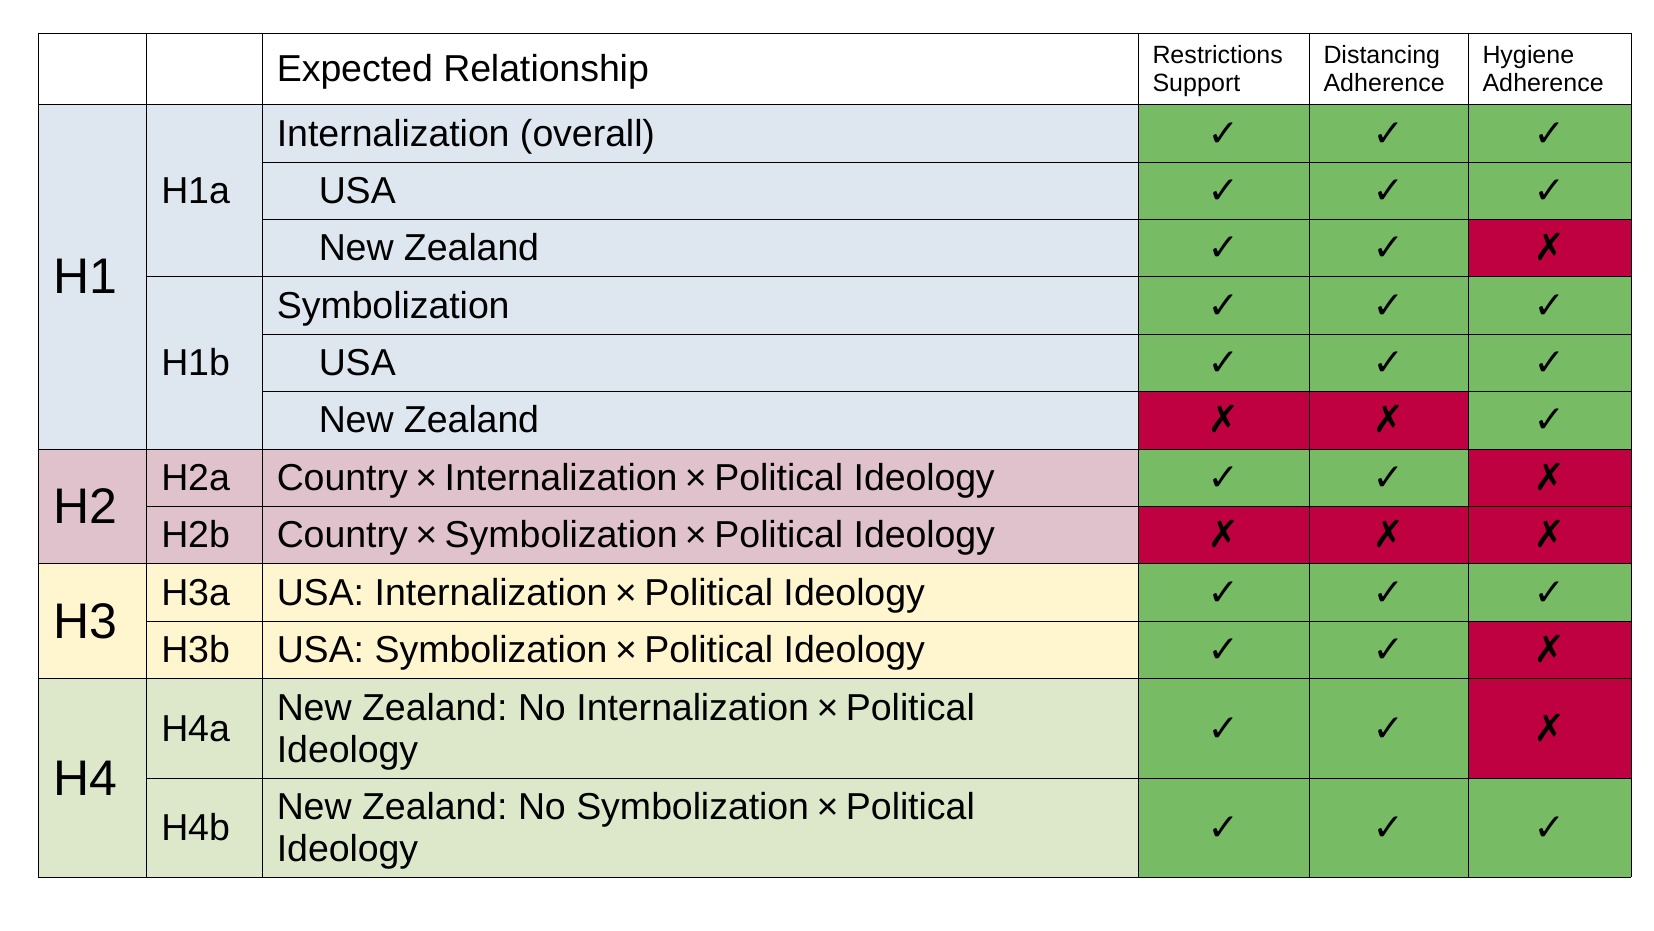

| | | Expected Relationship | Restrictions Support | Distancing Adherence | Hygiene Adherence |
| --- | --- | --- | --- | --- | --- |
| H1 | H1a | Internalization (overall) | ✓ | ✓ | ✓ |
| | | USA | ✓ | ✓ | ✓ |
| | | New Zealand | ✓ | ✓ | ✗ |
| | H1b | Symbolization | ✓ | ✓ | ✓ |
| | | USA | ✓ | ✓ | ✓ |
| | | New Zealand | ✗ | ✗ | ✓ |
| H2 | H2a | Country × Internalization × Political Ideology | ✓ | ✓ | ✗ |
| | H2b | Country × Symbolization × Political Ideology | ✗ | ✗ | ✗ |
| H3 | H3a | USA: Internalization × Political Ideology | ✓ | ✓ | ✓ |
| | H3b | USA: Symbolization × Political Ideology | ✓ | ✓ | ✗ |
| H4 | H4a | New Zealand: No Internalization × Political Ideology | ✓ | ✓ | ✗ |
| | H4b | New Zealand: No Symbolization × Political Ideology | ✓ | ✓ | ✓ |
(a) = Internalization
(b) = Symbolization